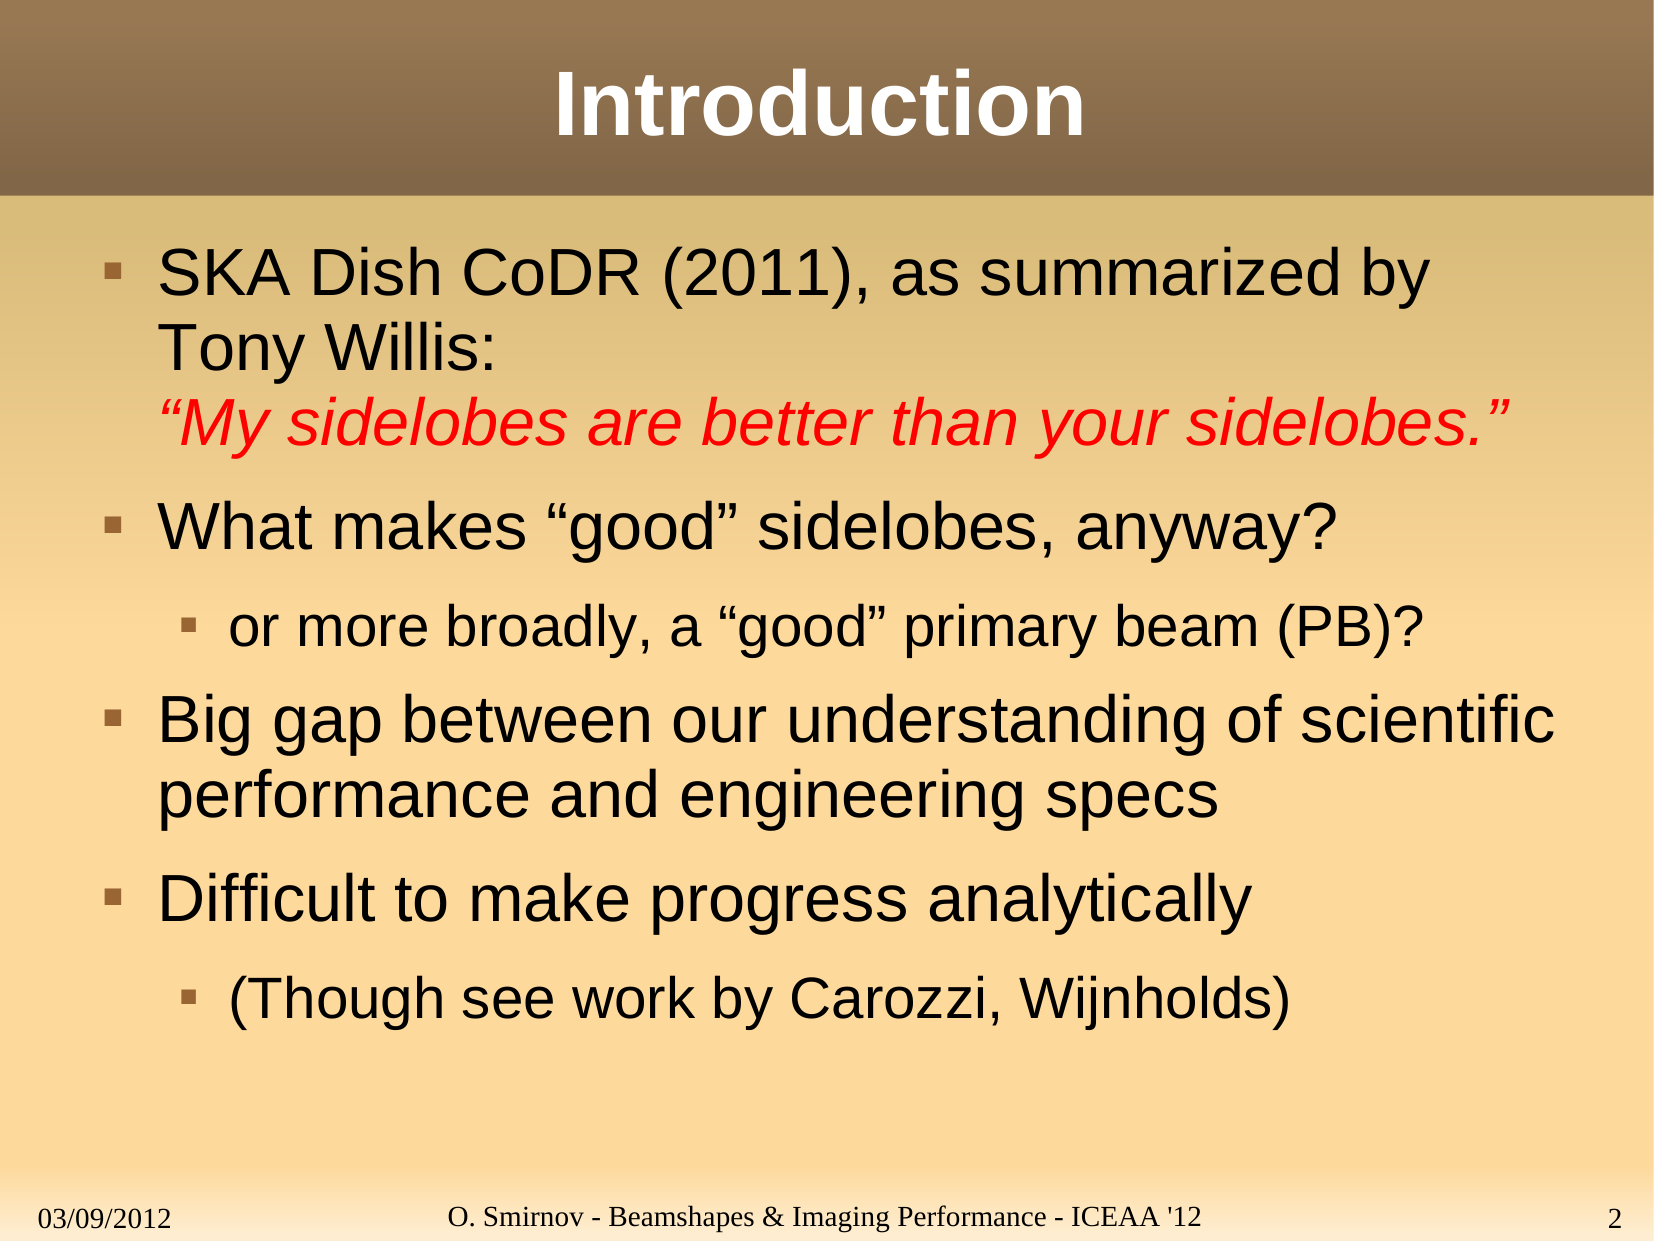

# Introduction
SKA Dish CoDR (2011), as summarized by Tony Willis:
“My sidelobes are better than your sidelobes.”
What makes “good” sidelobes, anyway?
or more broadly, a “good” primary beam (PB)?
Big gap between our understanding of scientific performance and engineering specs
Difficult to make progress analytically
(Though see work by Carozzi, Wijnholds)
O. Smirnov - Beamshapes & Imaging Performance - ICEAA '12
03/09/2012
2